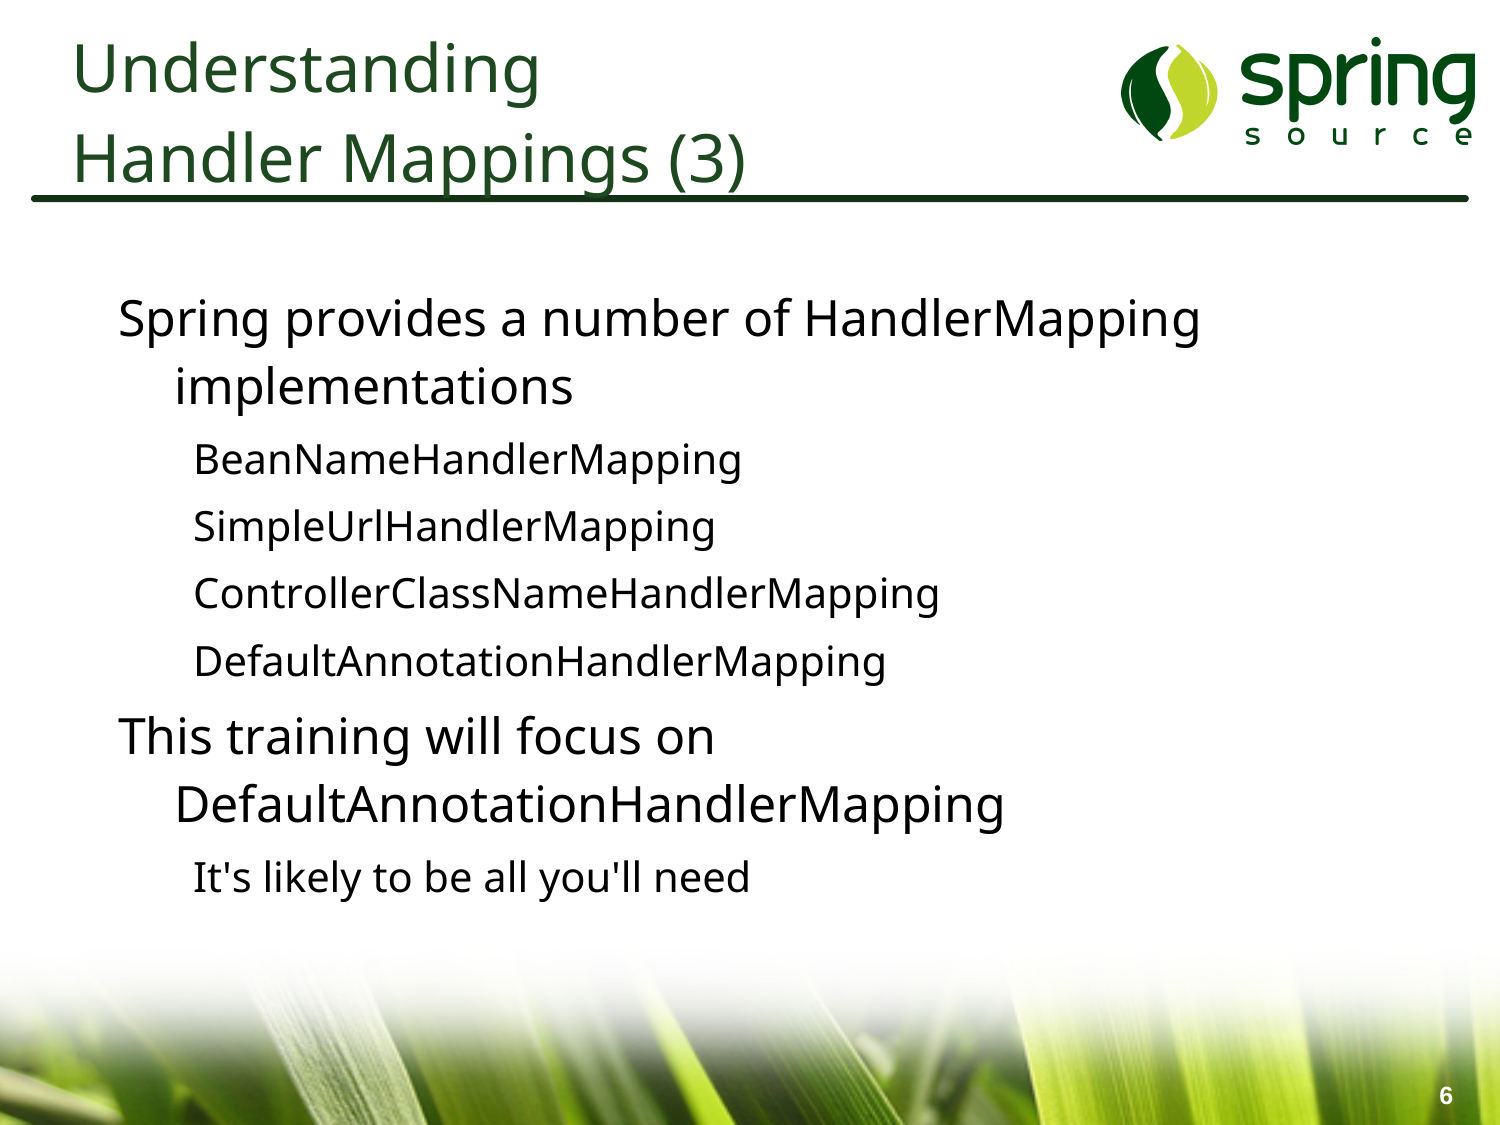

# Understanding Handler Mappings (3)
Spring provides a number of HandlerMapping implementations
BeanNameHandlerMapping
SimpleUrlHandlerMapping
ControllerClassNameHandlerMapping
DefaultAnnotationHandlerMapping
This training will focus on DefaultAnnotationHandlerMapping
It's likely to be all you'll need